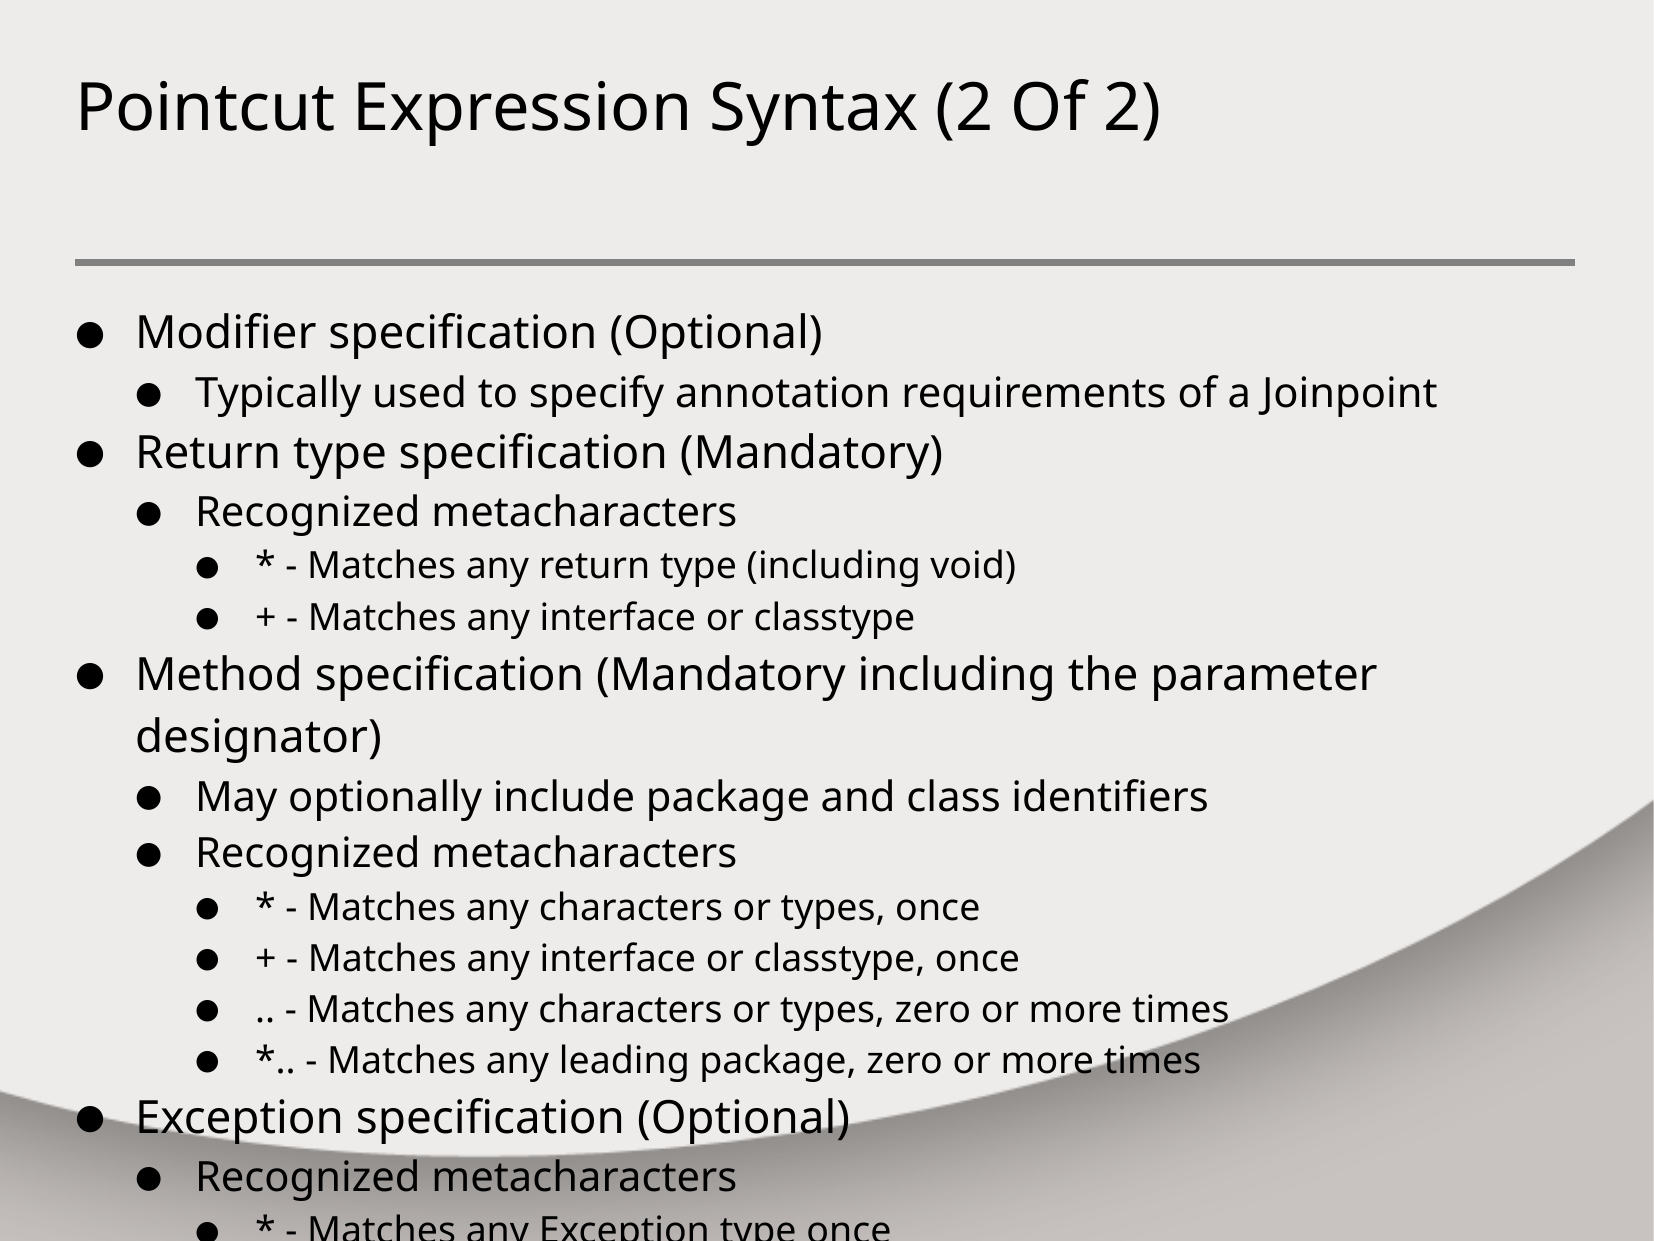

Pointcut Expression Syntax (2 Of 2)
# Modifier specification (Optional)
Typically used to specify annotation requirements of a Joinpoint
Return type specification (Mandatory)
Recognized metacharacters
* - Matches any return type (including void)
+ - Matches any interface or classtype
Method specification (Mandatory including the parameter designator)
May optionally include package and class identifiers
Recognized metacharacters
* - Matches any characters or types, once
+ - Matches any interface or classtype, once
.. - Matches any characters or types, zero or more times
*.. - Matches any leading package, zero or more times
Exception specification (Optional)
Recognized metacharacters
* - Matches any Exception type once